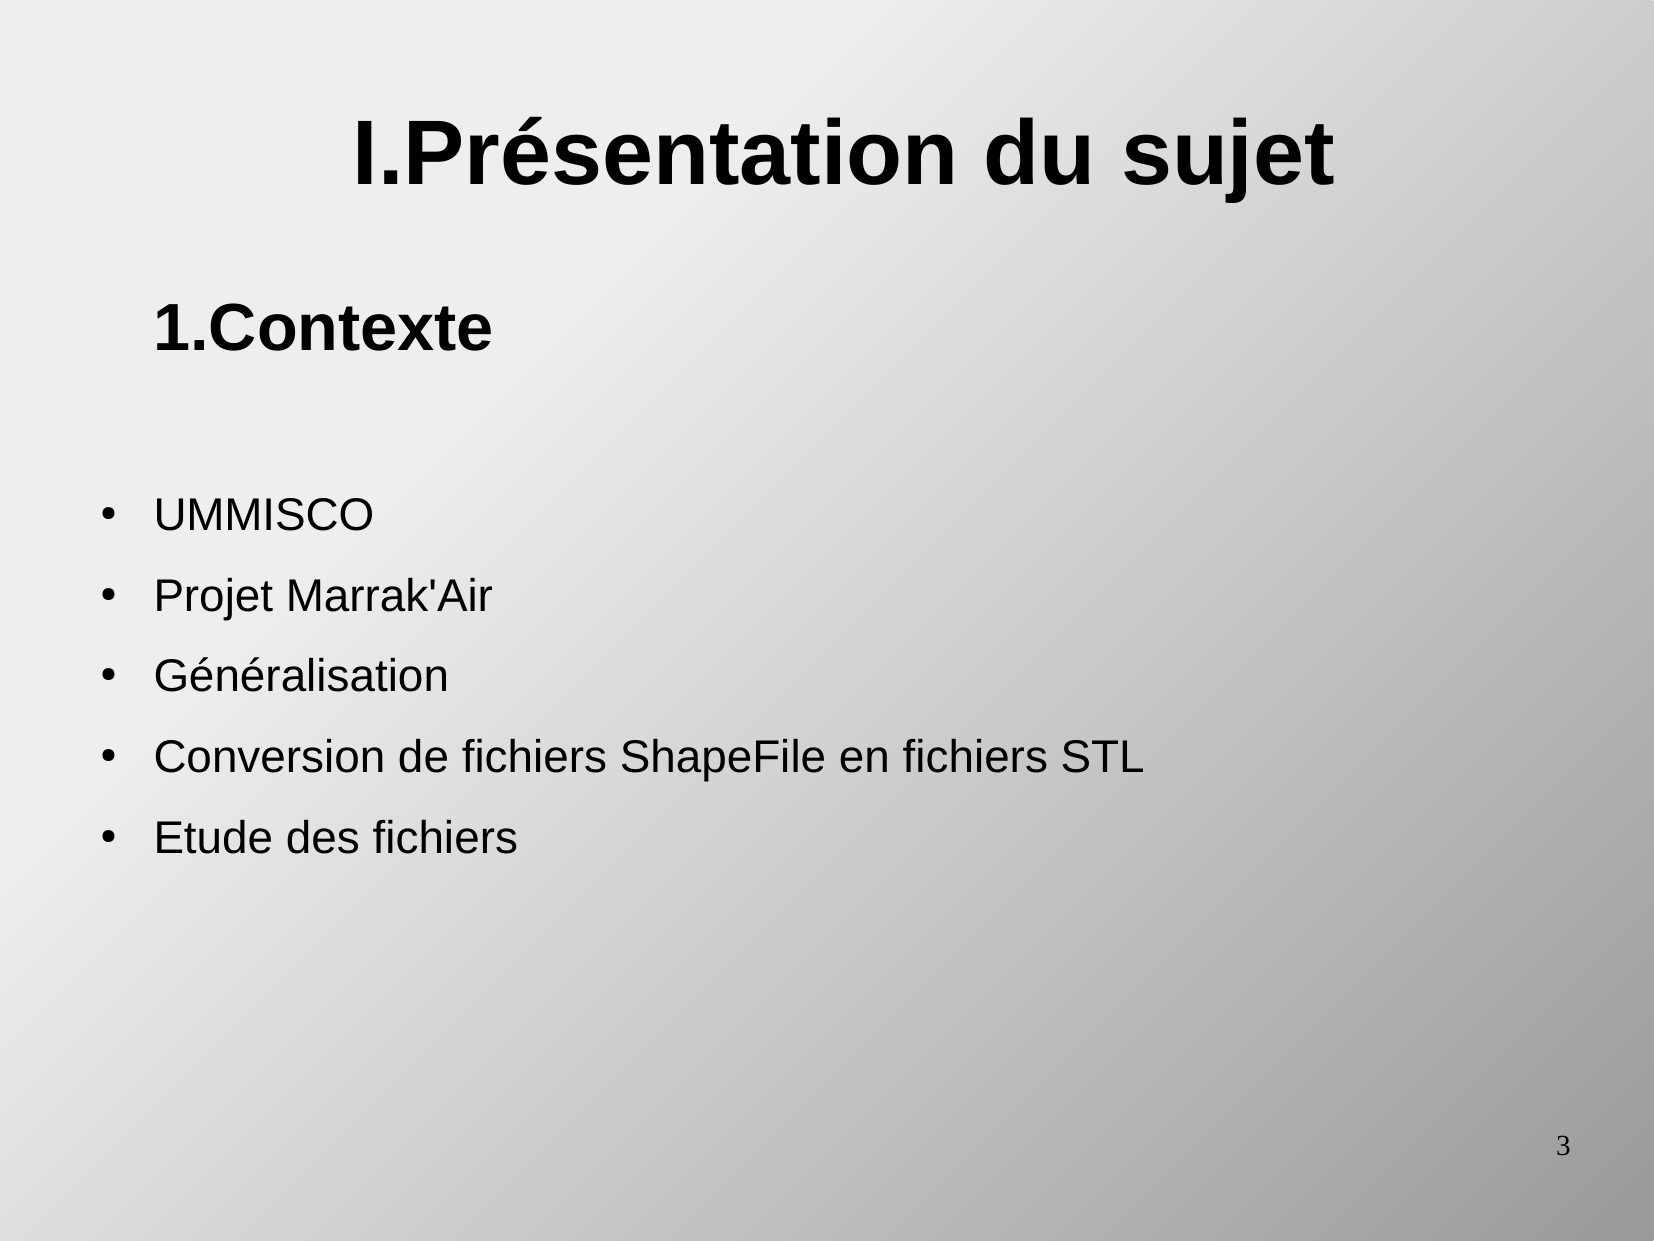

# I.Présentation du sujet
1.Contexte
UMMISCO
Projet Marrak'Air
Généralisation
Conversion de fichiers ShapeFile en fichiers STL
Etude des fichiers
3